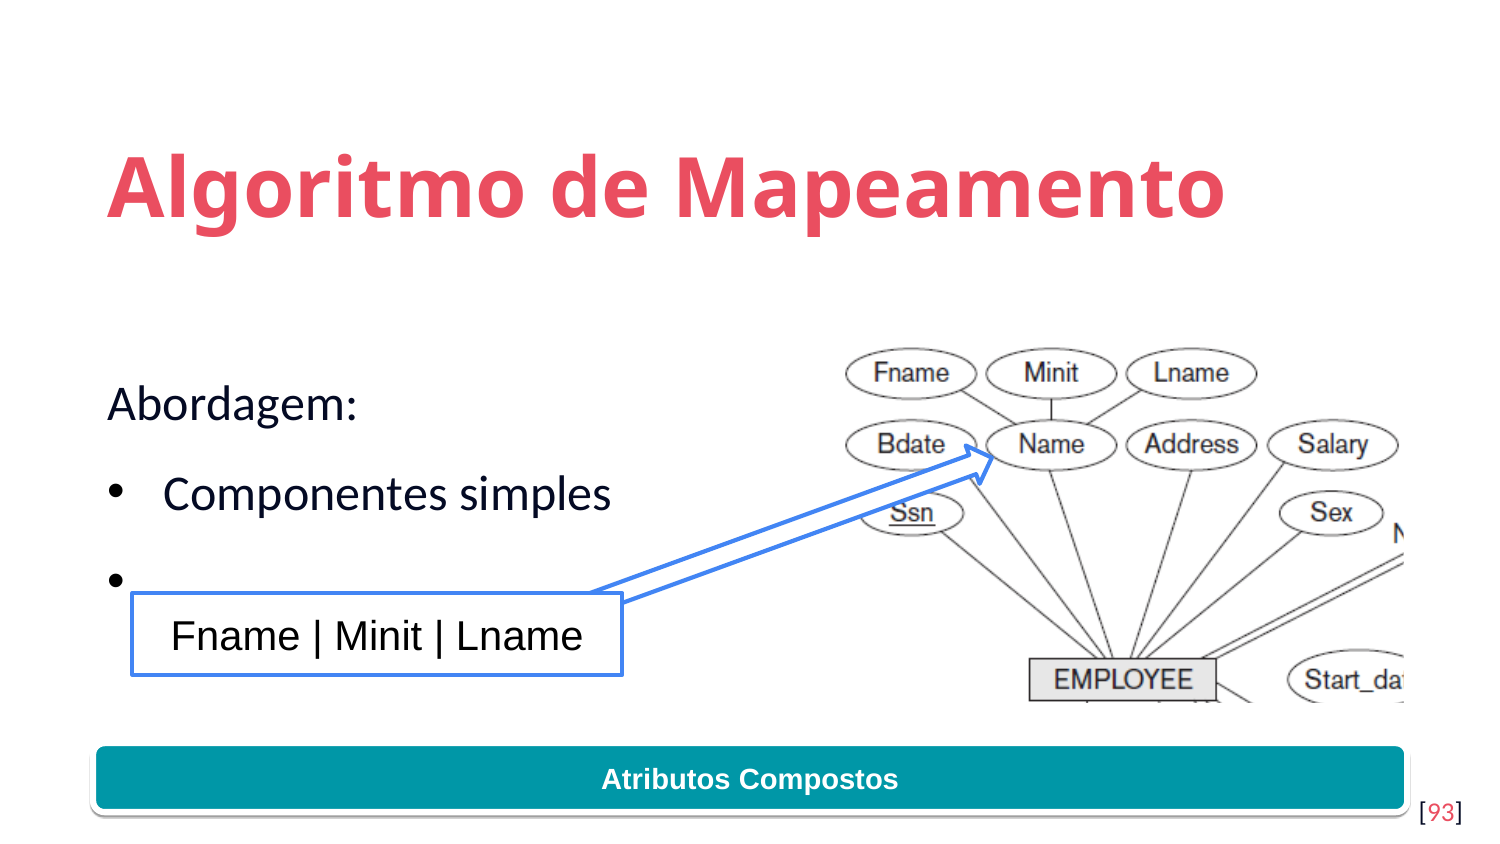

Algoritmo de Mapeamento
Abordagem:
Componentes simples
Fname | Minit | Lname
Atributos Compostos